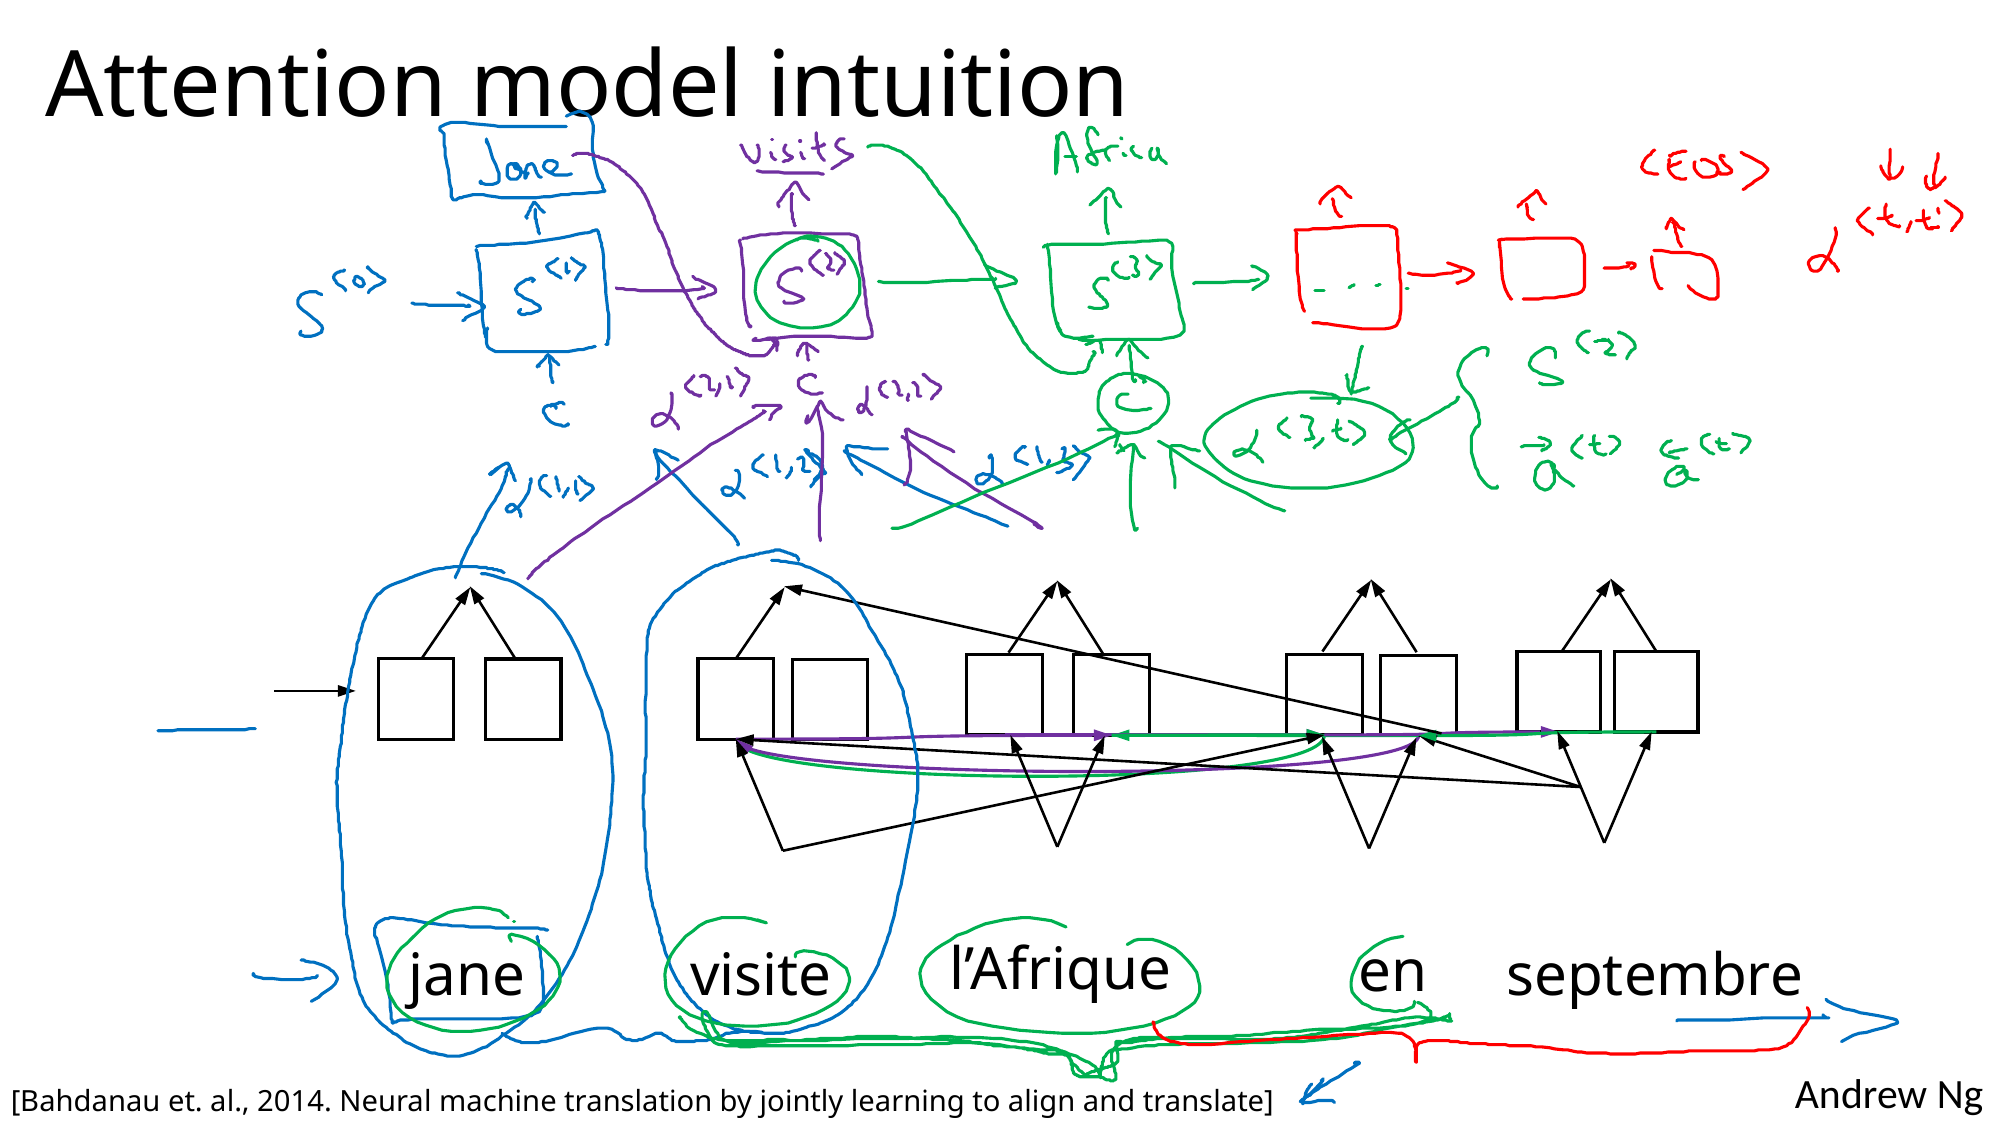

# Attention model intuition
l’Afrique
en
visite
jane
septembre
[Bahdanau et. al., 2014. Neural machine translation by jointly learning to align and translate]